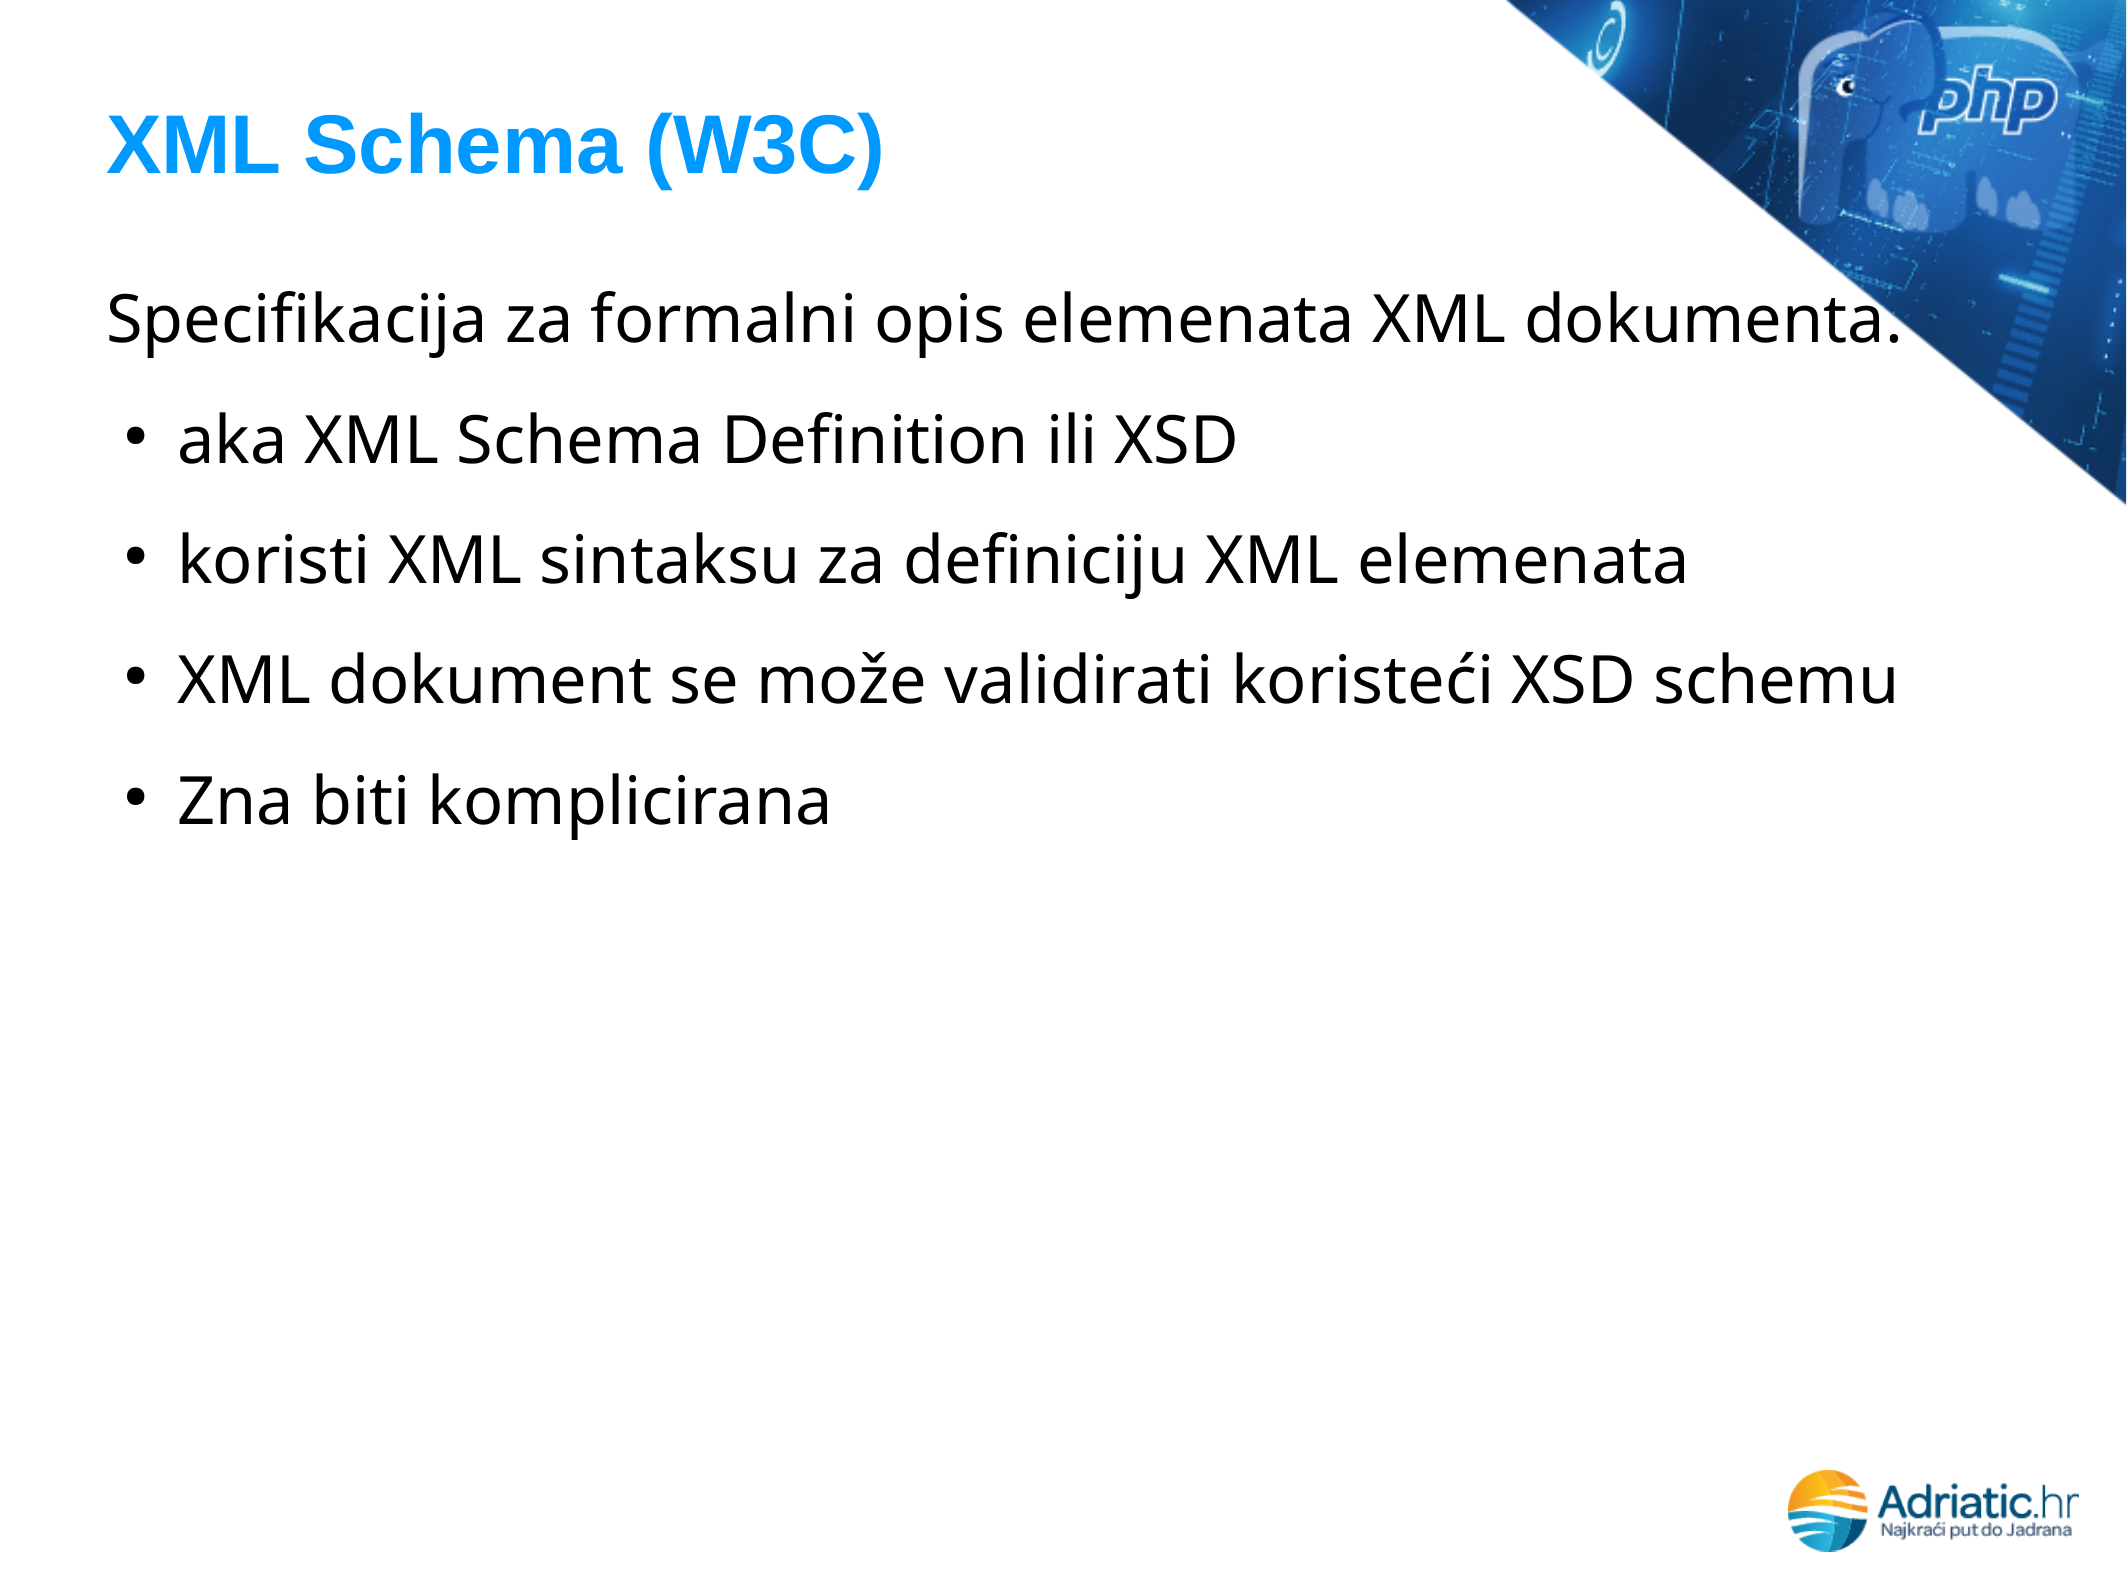

# XML Schema (W3C)
Specifikacija za formalni opis elemenata XML dokumenta.
aka XML Schema Definition ili XSD
koristi XML sintaksu za definiciju XML elemenata
XML dokument se može validirati koristeći XSD schemu
Zna biti komplicirana